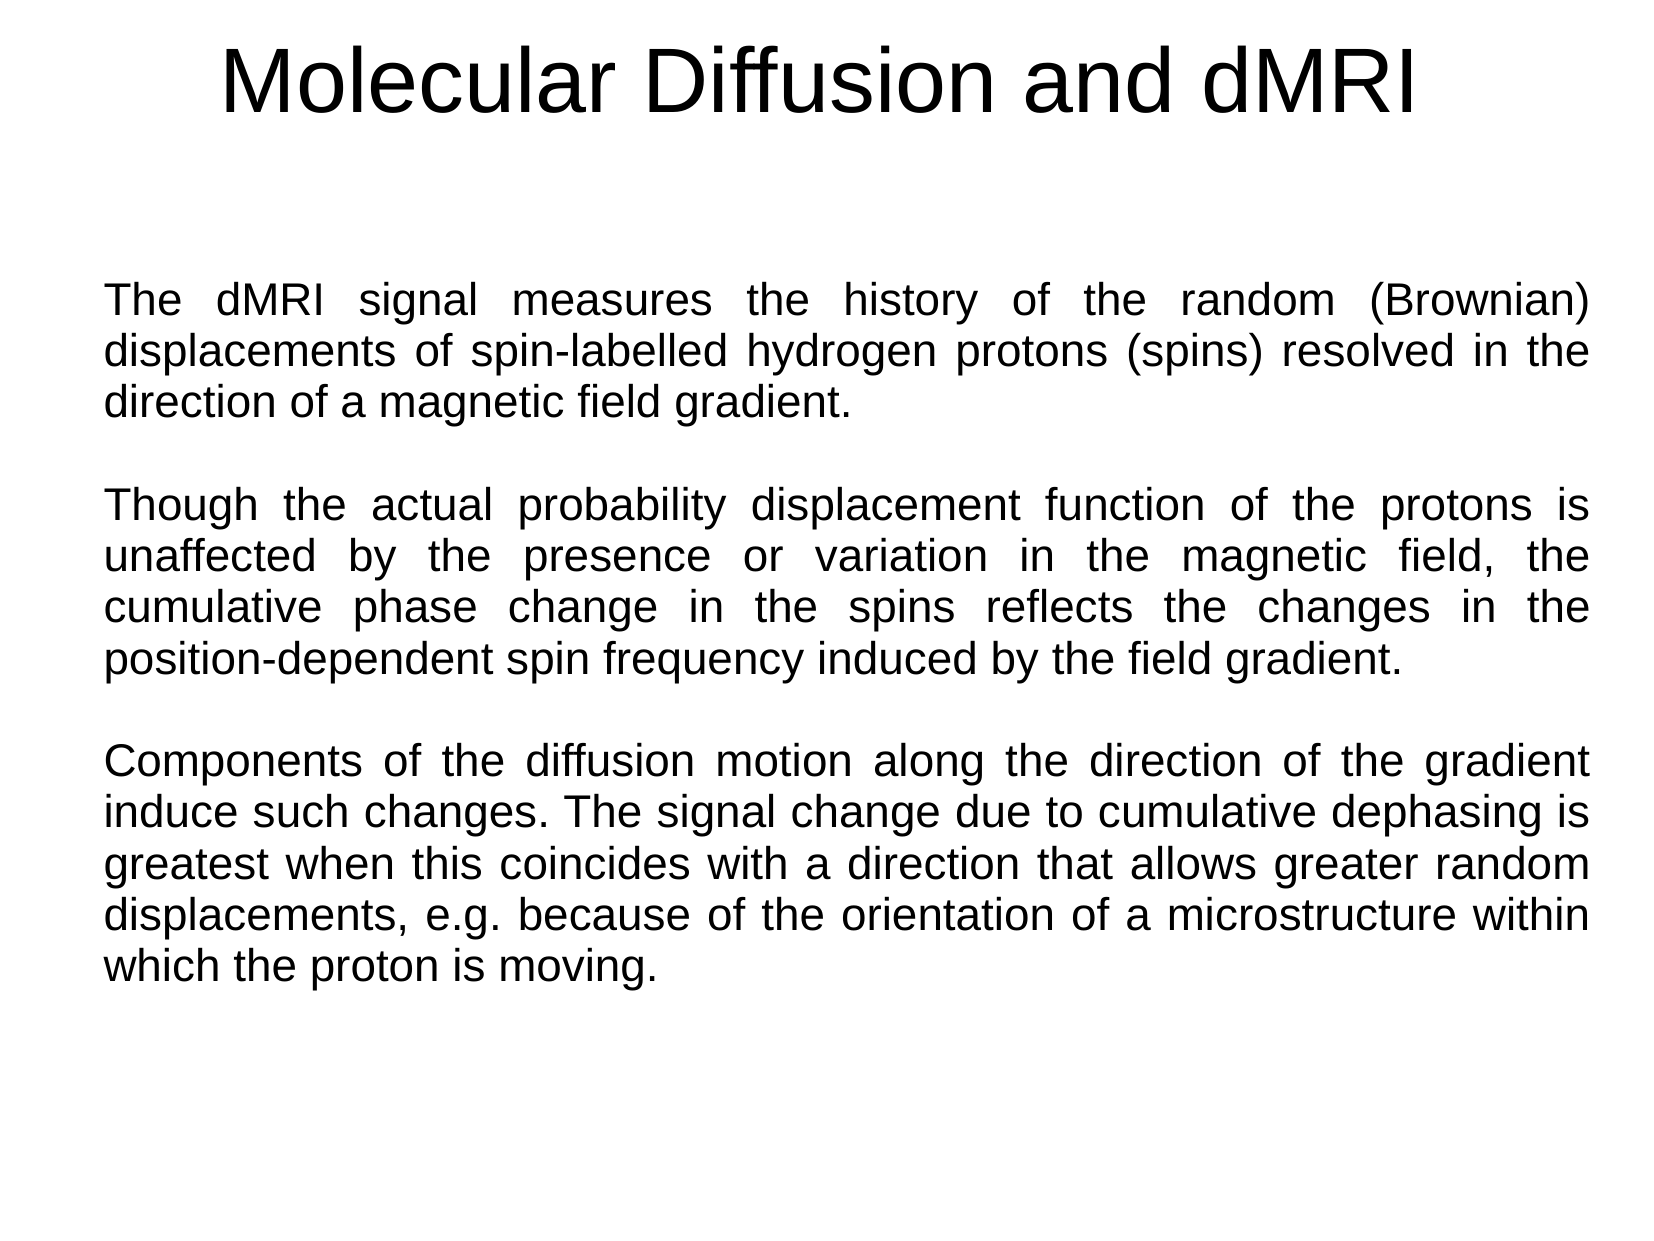

# Molecular Diffusion and dMRI
The dMRI signal measures the history of the random (Brownian) displacements of spin-labelled hydrogen protons (spins) resolved in the direction of a magnetic field gradient.
Though the actual probability displacement function of the protons is unaffected by the presence or variation in the magnetic field, the cumulative phase change in the spins reflects the changes in the position-dependent spin frequency induced by the field gradient.
Components of the diffusion motion along the direction of the gradient induce such changes. The signal change due to cumulative dephasing is greatest when this coincides with a direction that allows greater random displacements, e.g. because of the orientation of a microstructure within which the proton is moving.